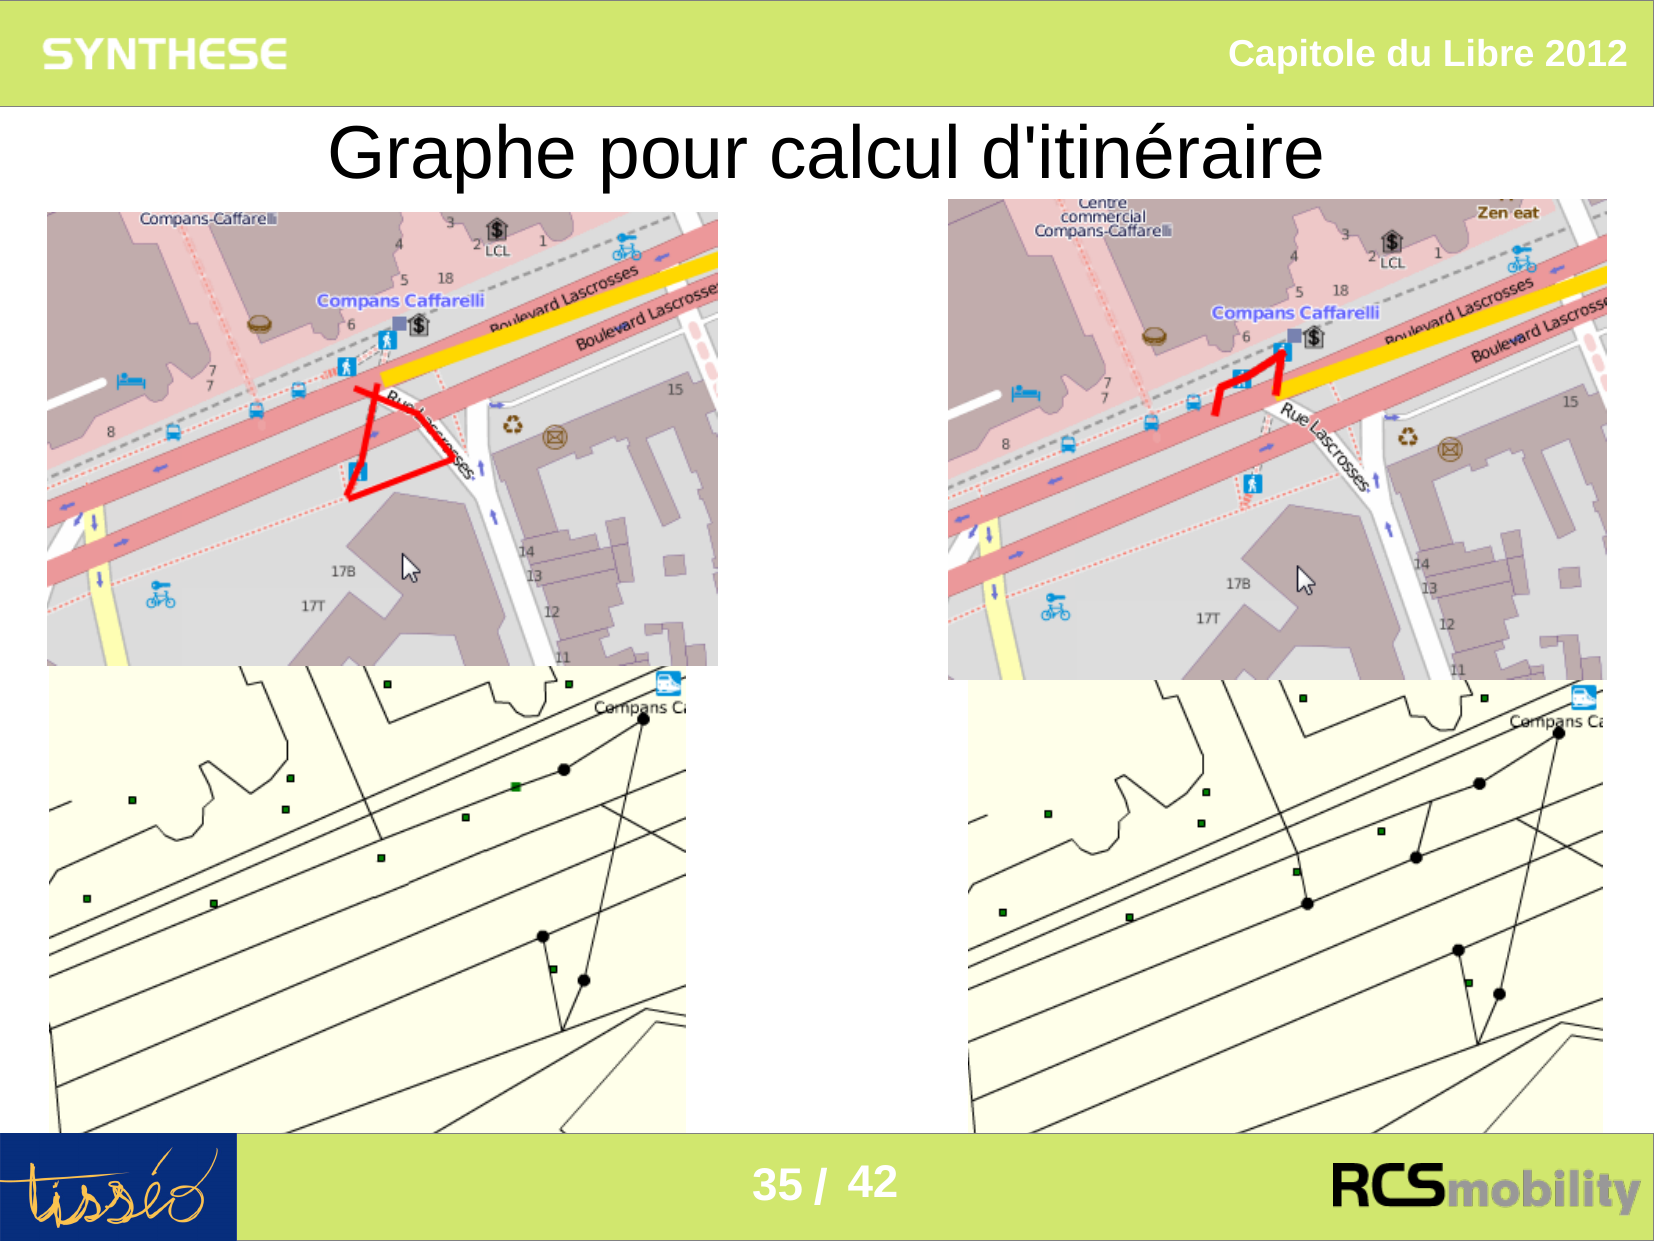

Capitole du Libre 2012
Graphe pour calcul d'itinéraire
#
35
/
42